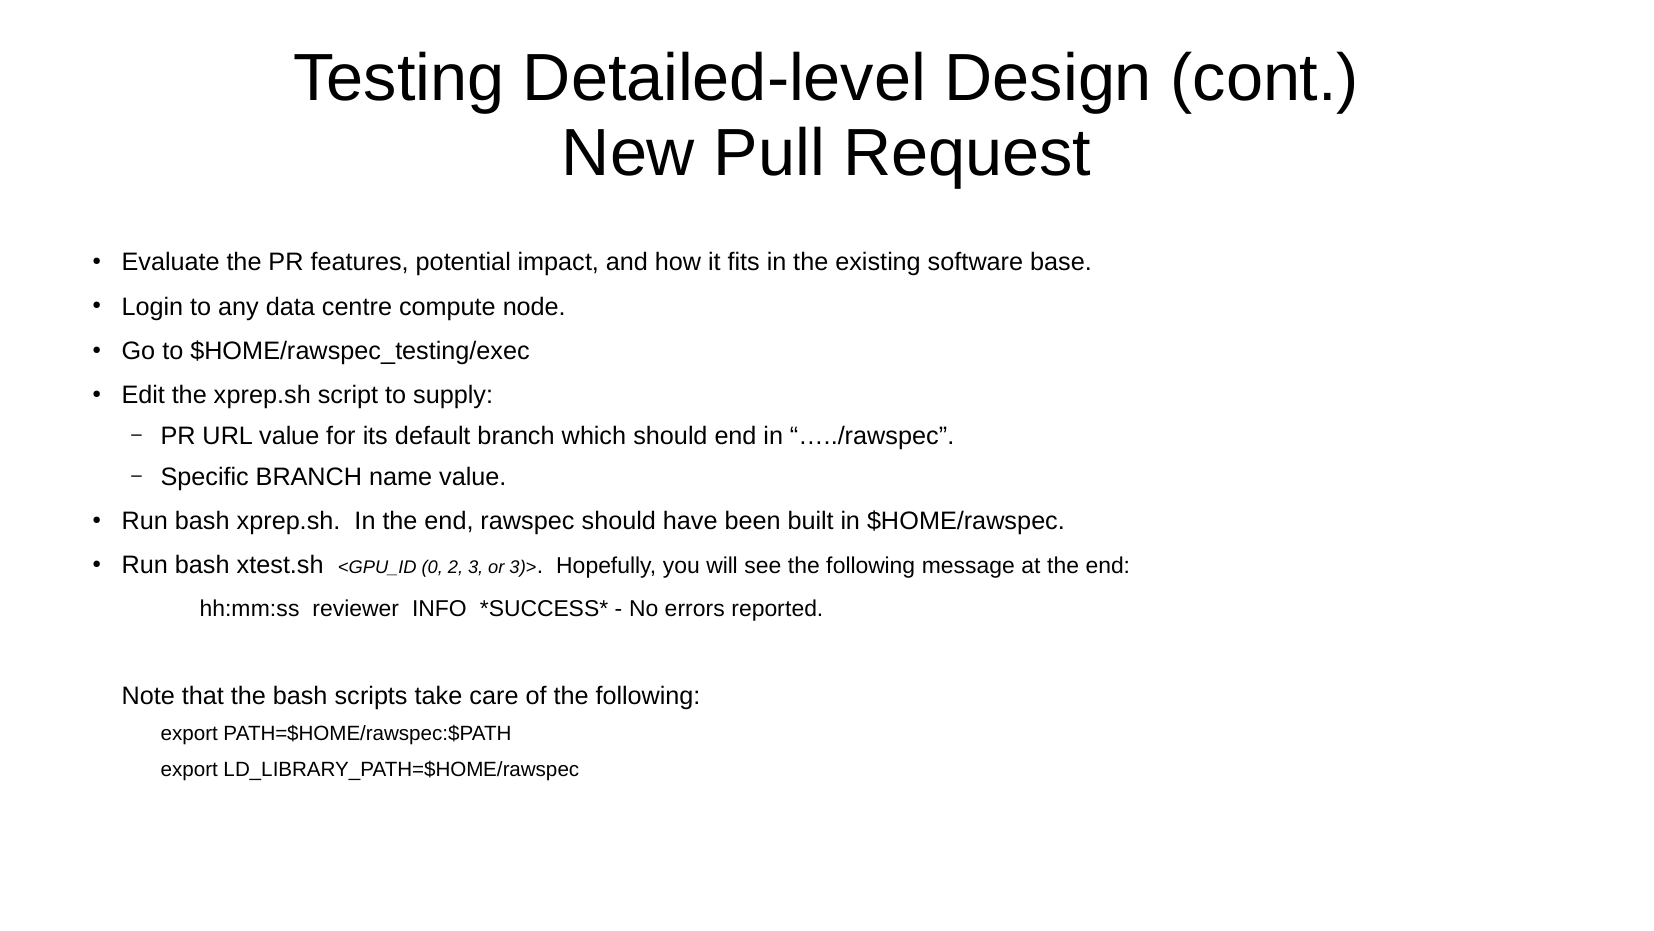

# Testing Detailed-level Design (cont.) New Pull Request
Evaluate the PR features, potential impact, and how it fits in the existing software base.
Login to any data centre compute node.
Go to $HOME/rawspec_testing/exec
Edit the xprep.sh script to supply:
PR URL value for its default branch which should end in “…../rawspec”.
Specific BRANCH name value.
Run bash xprep.sh. In the end, rawspec should have been built in $HOME/rawspec.
Run bash xtest.sh <GPU_ID (0, 2, 3, or 3)>. Hopefully, you will see the following message at the end:
 hh:mm:ss reviewer INFO *SUCCESS* - No errors reported.
Note that the bash scripts take care of the following:
export PATH=$HOME/rawspec:$PATH
export LD_LIBRARY_PATH=$HOME/rawspec